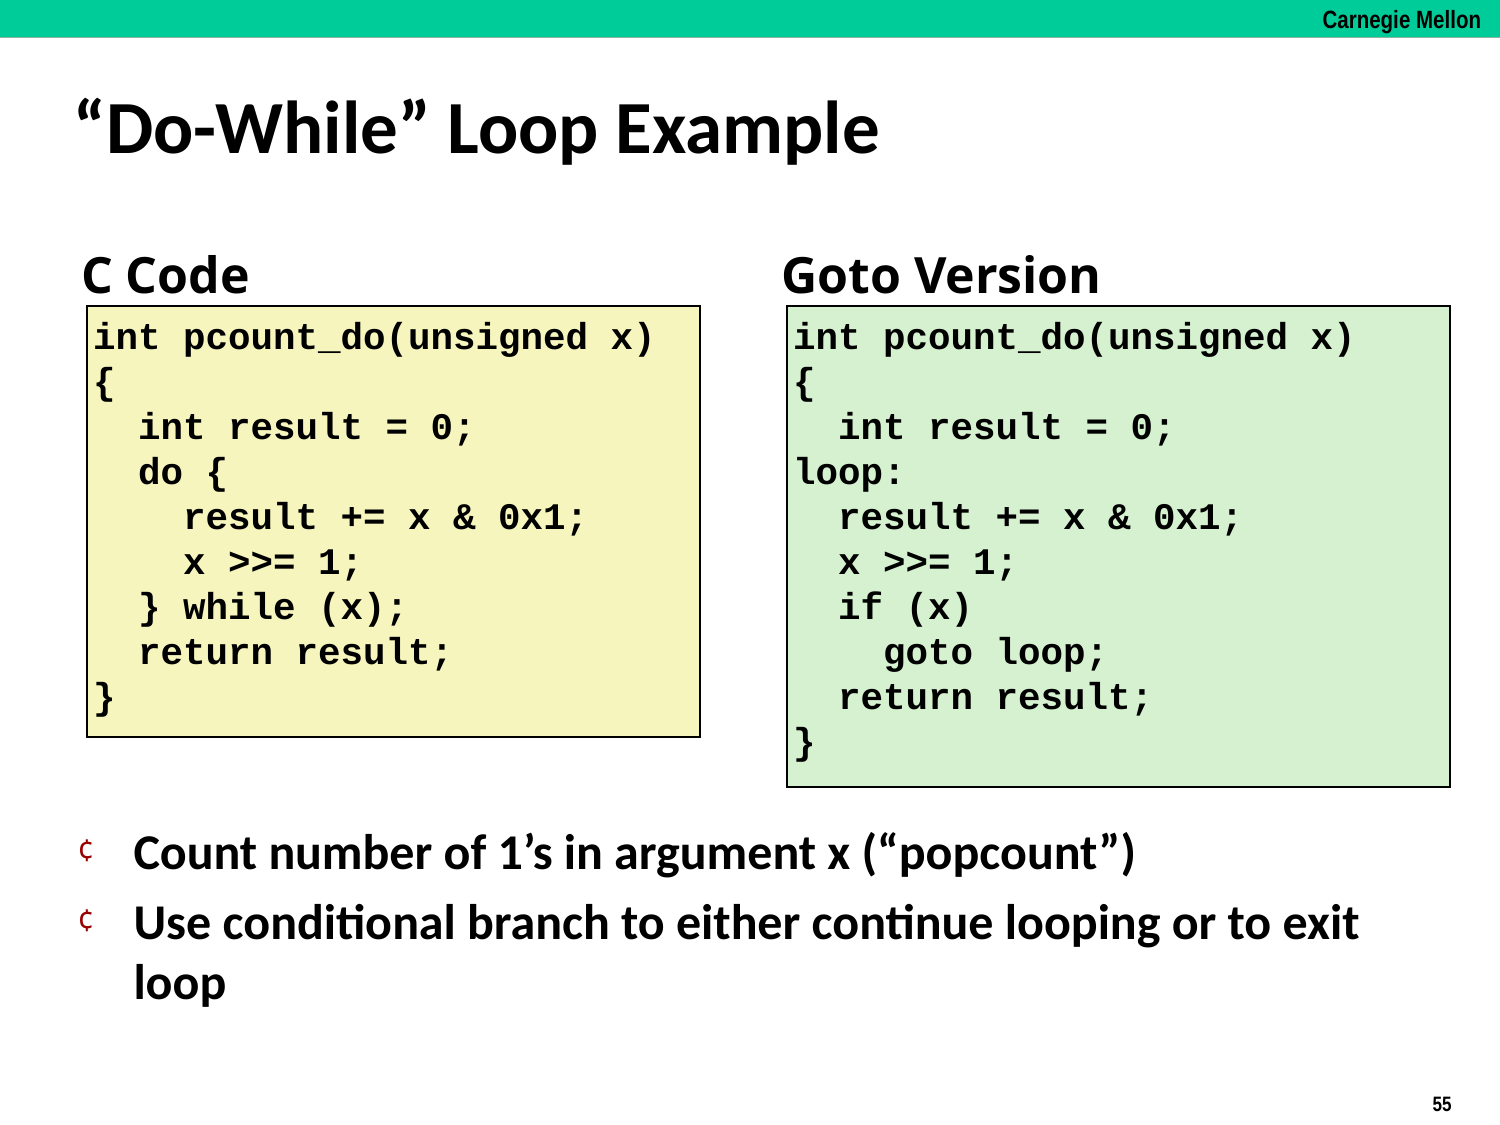

Carnegie Mellon
# “Do-While” Loop Example
C Code
Goto Version
int pcount_do(unsigned x) {
 int result = 0;
 do {
 result += x & 0x1;
 x >>= 1;
 } while (x);
 return result;
}
int pcount_do(unsigned x)
{
 int result = 0;
loop:
 result += x & 0x1;
 x >>= 1;
 if (x)
 goto loop;
 return result;
}
Count number of 1’s in argument x (“popcount”)
Use conditional branch to either continue looping or to exit loop